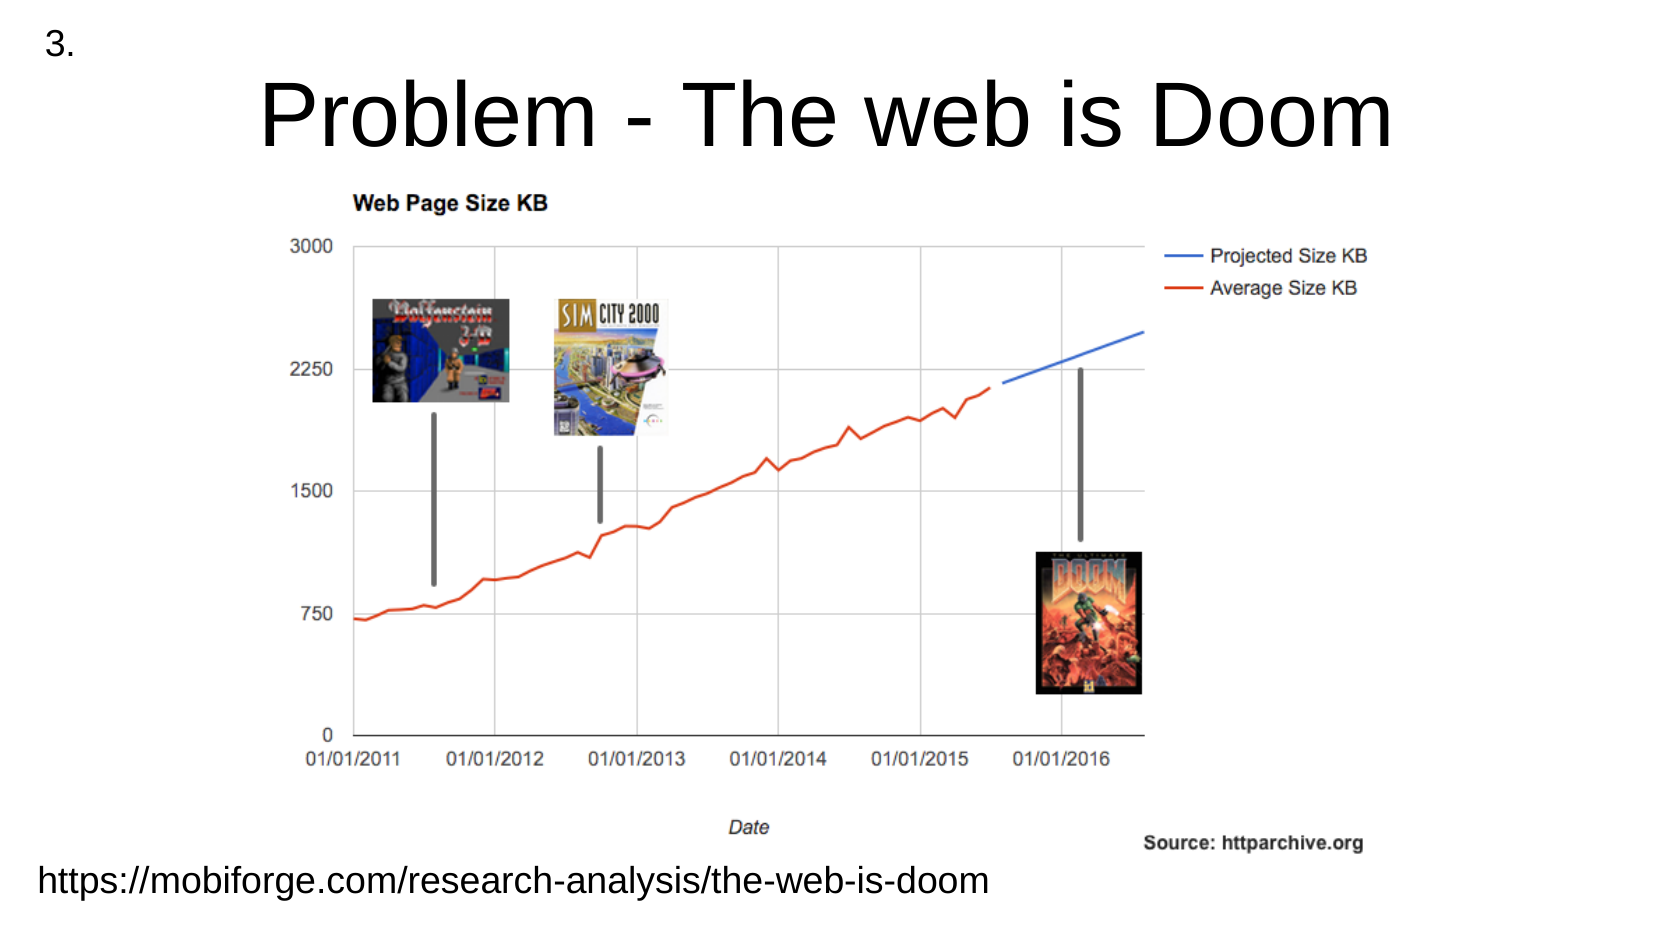

3.
# Problem - The web is Doom
https://mobiforge.com/research-analysis/the-web-is-doom